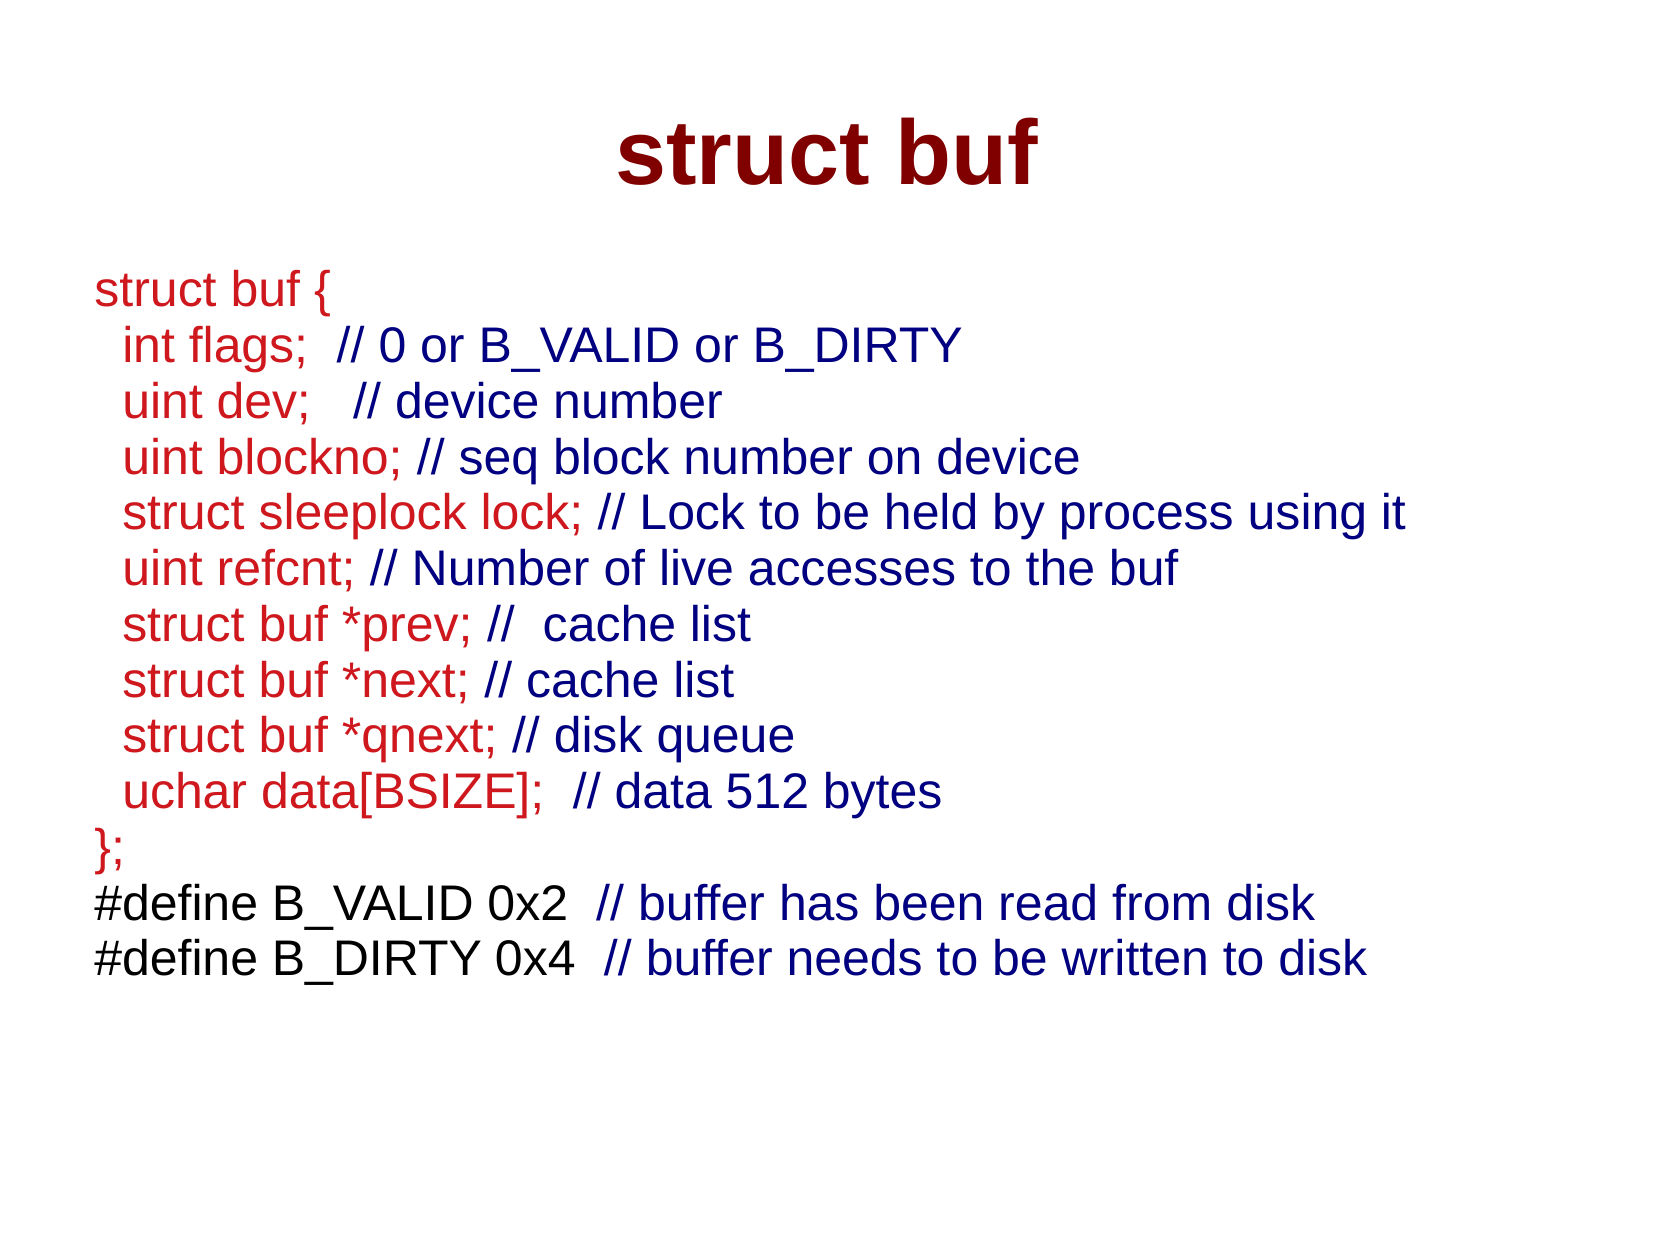

# struct buf
struct buf {
 int flags; // 0 or B_VALID or B_DIRTY
 uint dev; // device number
 uint blockno; // seq block number on device
 struct sleeplock lock; // Lock to be held by process using it
 uint refcnt; // Number of live accesses to the buf
 struct buf *prev; // cache list
 struct buf *next; // cache list
 struct buf *qnext; // disk queue
 uchar data[BSIZE]; // data 512 bytes
};
#define B_VALID 0x2 // buffer has been read from disk
#define B_DIRTY 0x4 // buffer needs to be written to disk